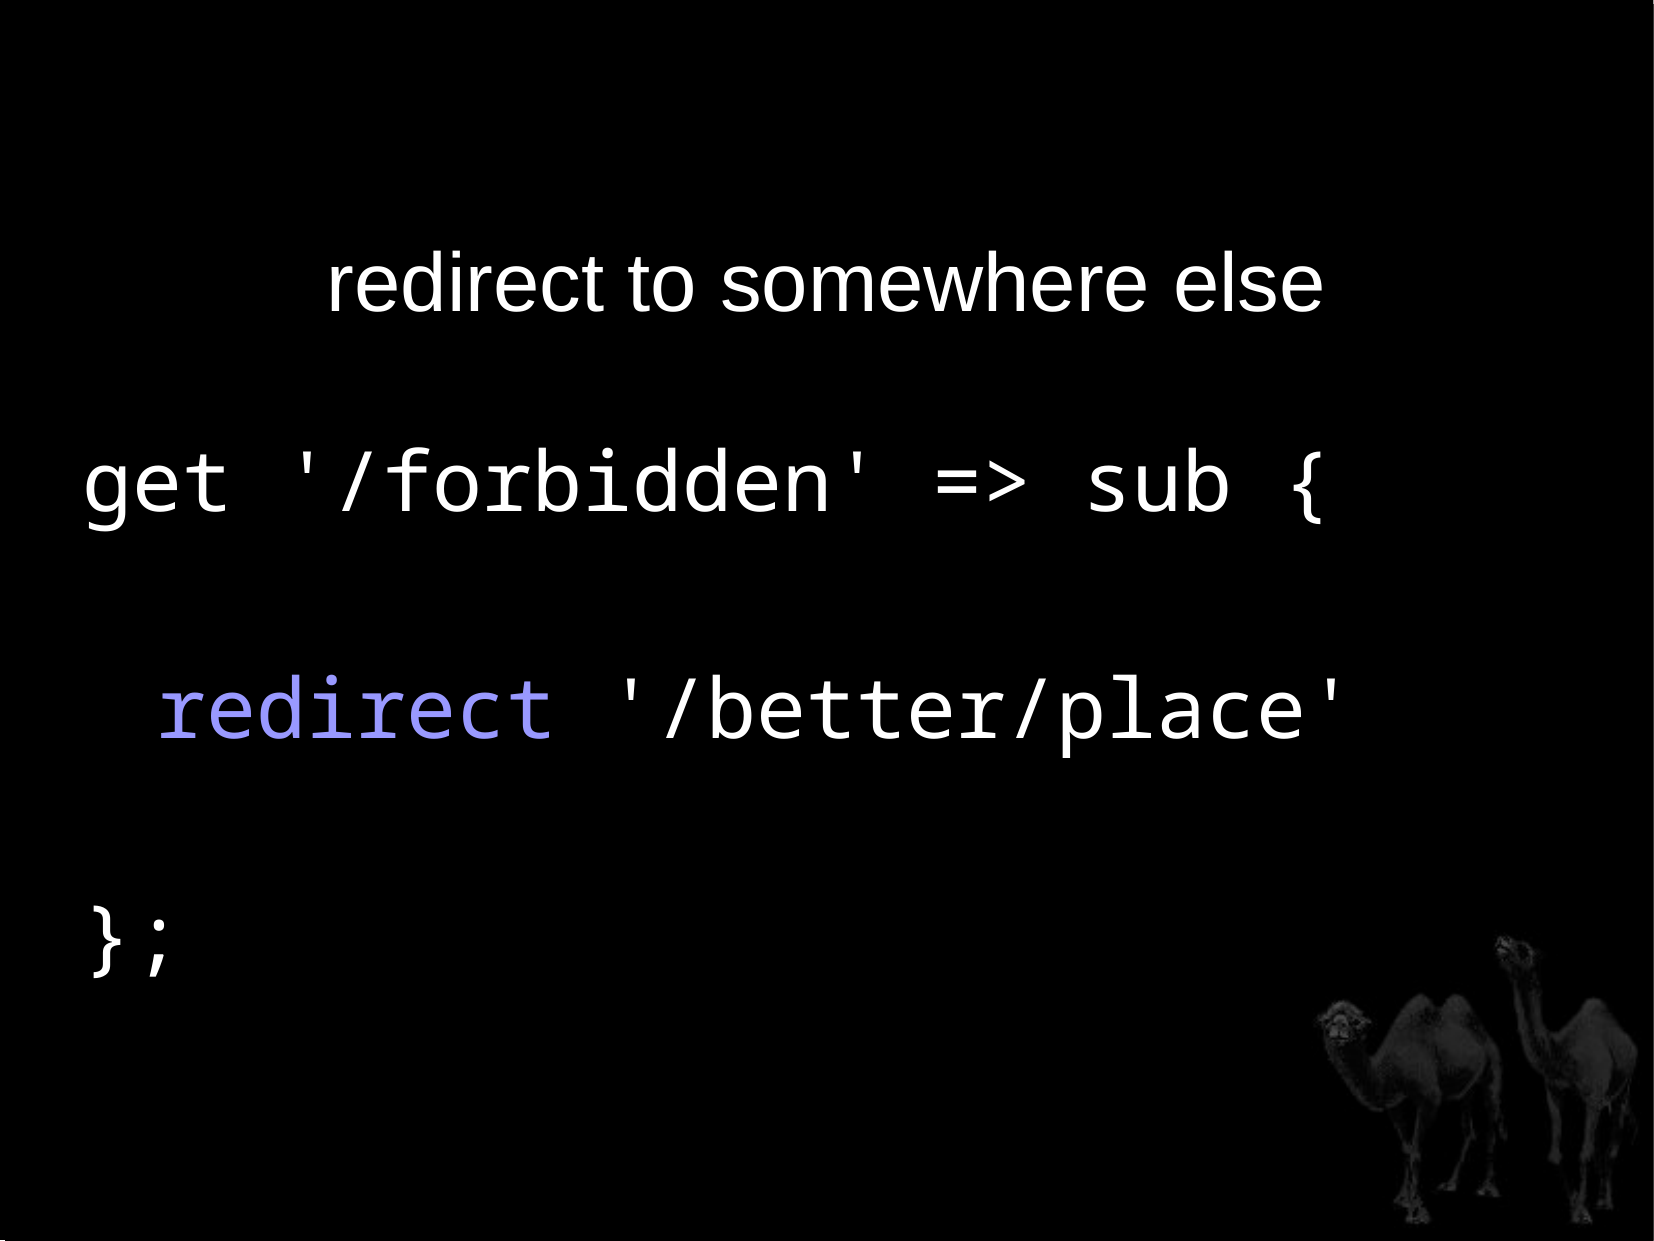

# redirect to somewhere else
get '/forbidden' => sub {
	redirect '/better/place'
};